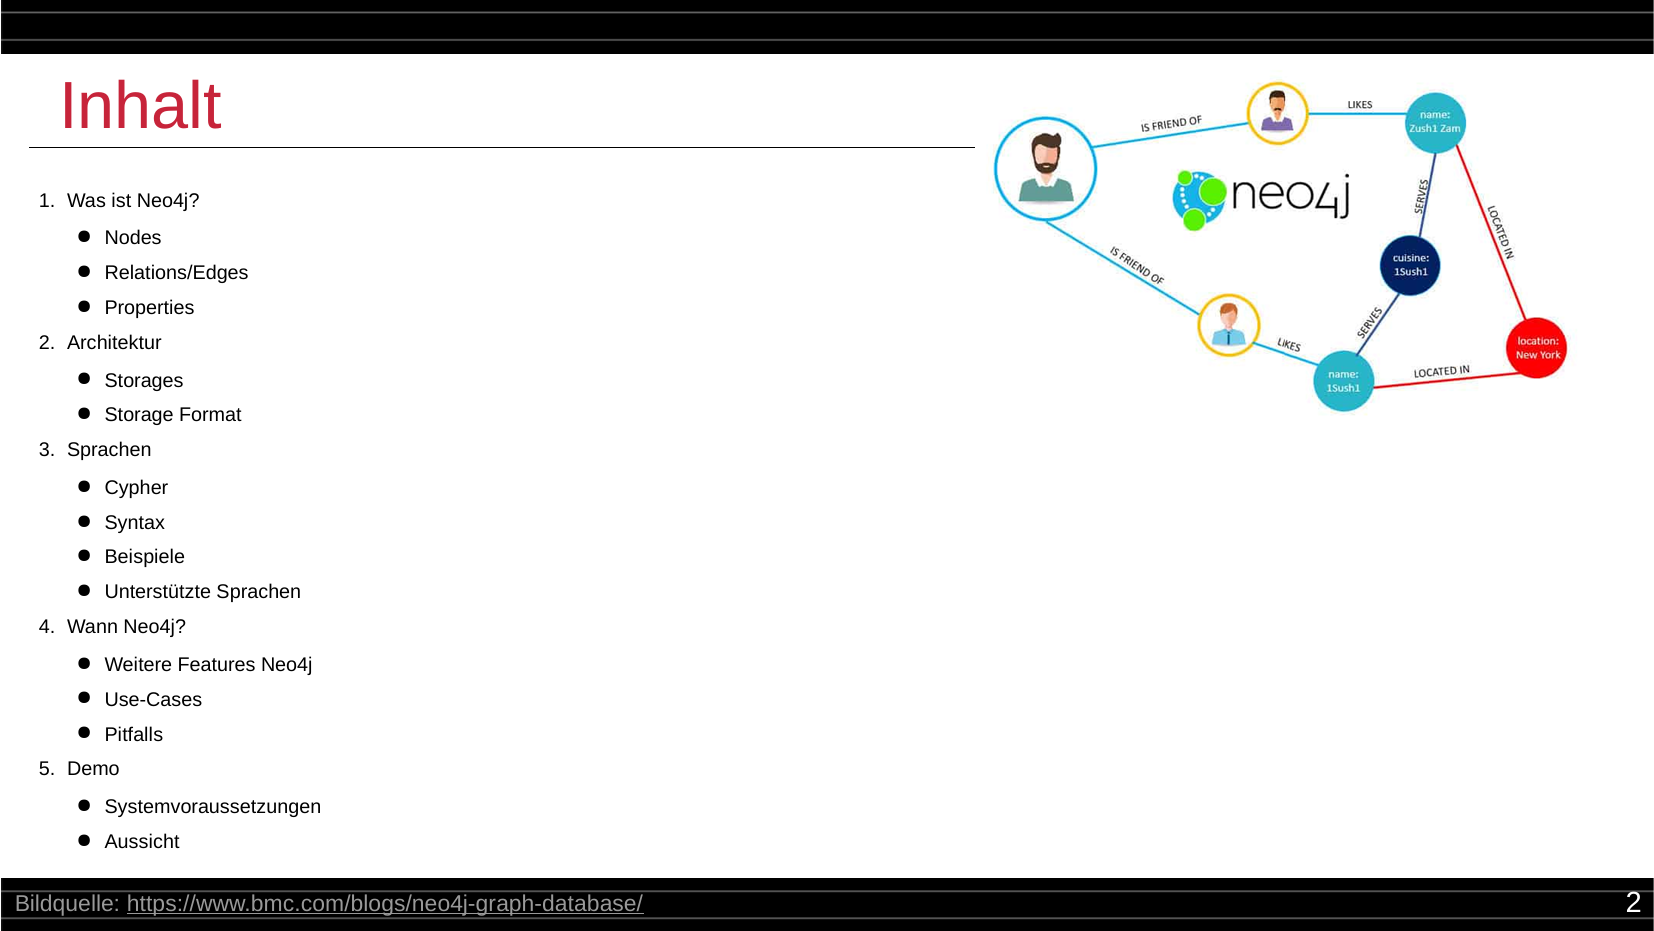

Inhalt
# Was ist Neo4j?
Nodes
Relations/Edges
Properties
Architektur
Storages
Storage Format
Sprachen
Cypher
Syntax
Beispiele
Unterstützte Sprachen
Wann Neo4j?
Weitere Features Neo4j
Use-Cases
Pitfalls
Demo
Systemvoraussetzungen
Aussicht
Bildquelle: https://www.bmc.com/blogs/neo4j-graph-database/